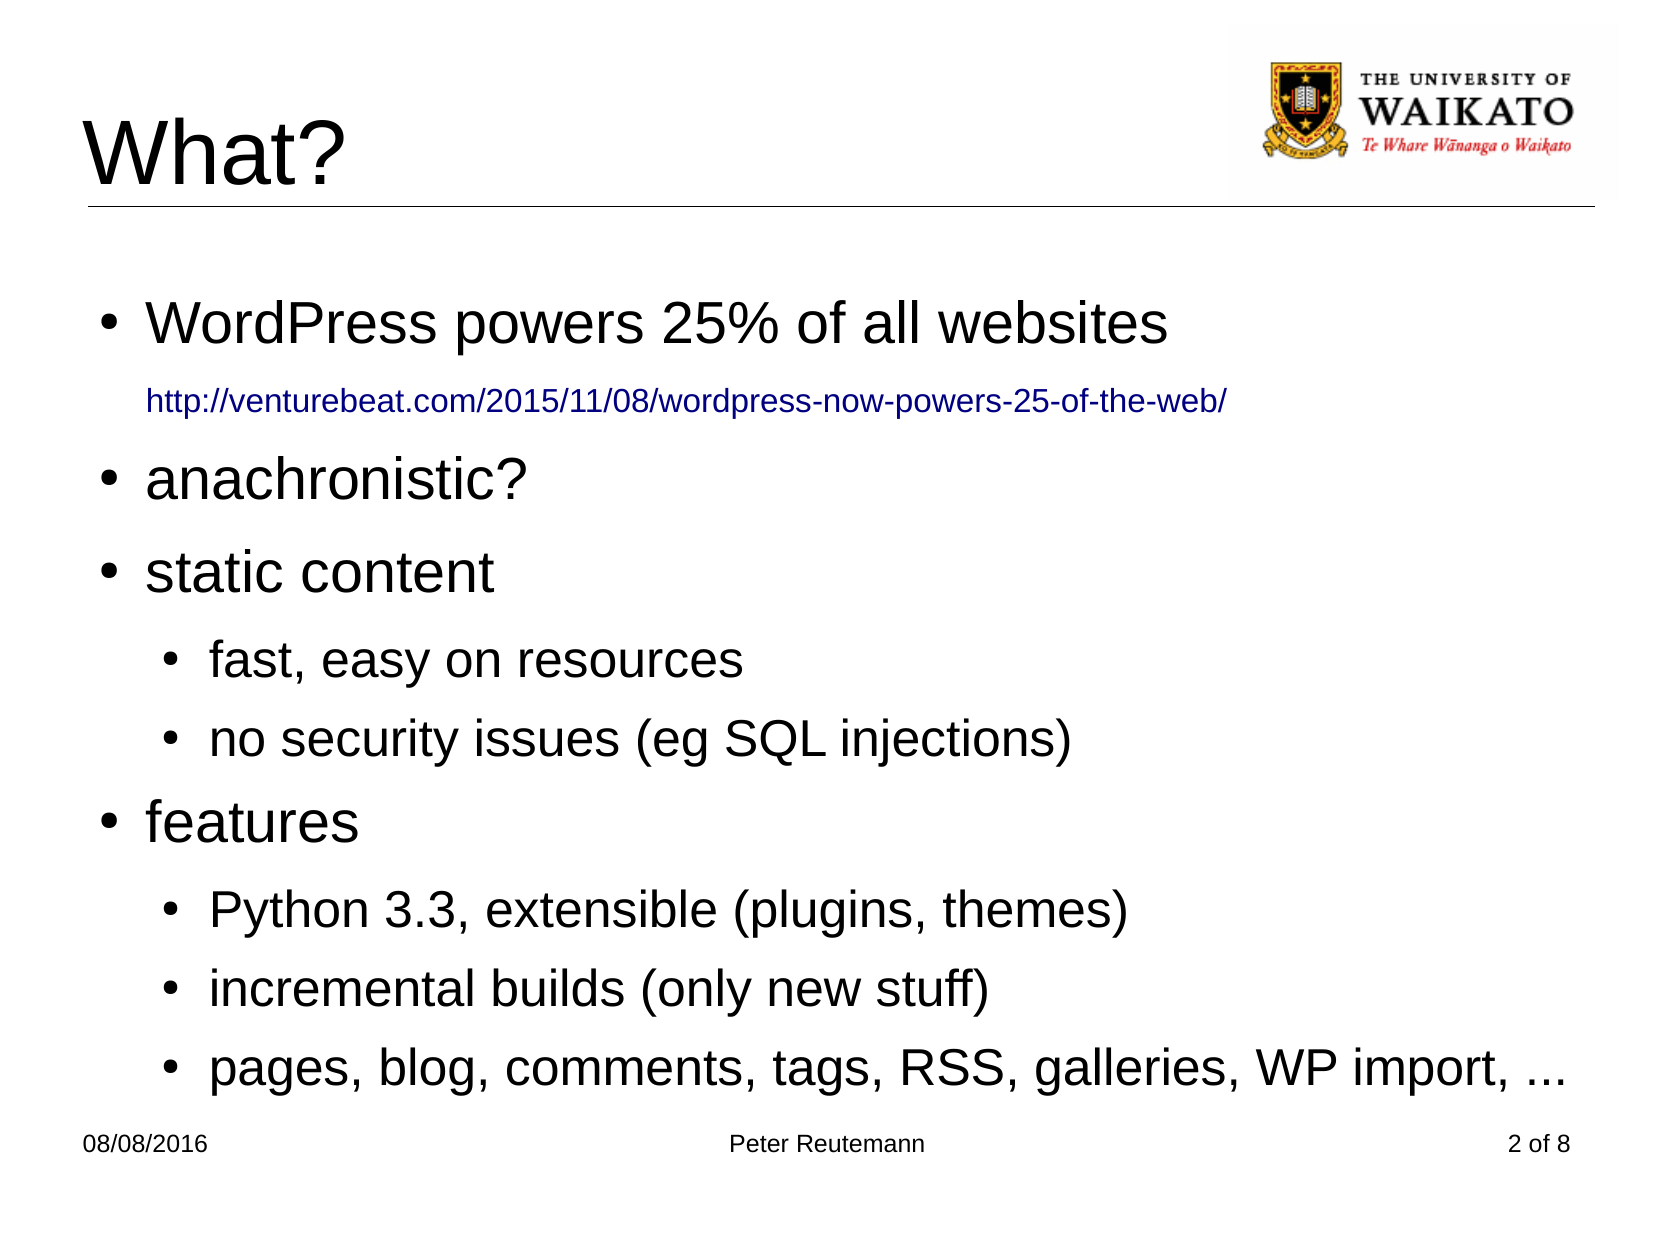

# What?
WordPress powers 25% of all websites
http://venturebeat.com/2015/11/08/wordpress-now-powers-25-of-the-web/
anachronistic?
static content
fast, easy on resources
no security issues (eg SQL injections)
features
Python 3.3, extensible (plugins, themes)
incremental builds (only new stuff)
pages, blog, comments, tags, RSS, galleries, WP import, ...
08/08/2016
Peter Reutemann
2